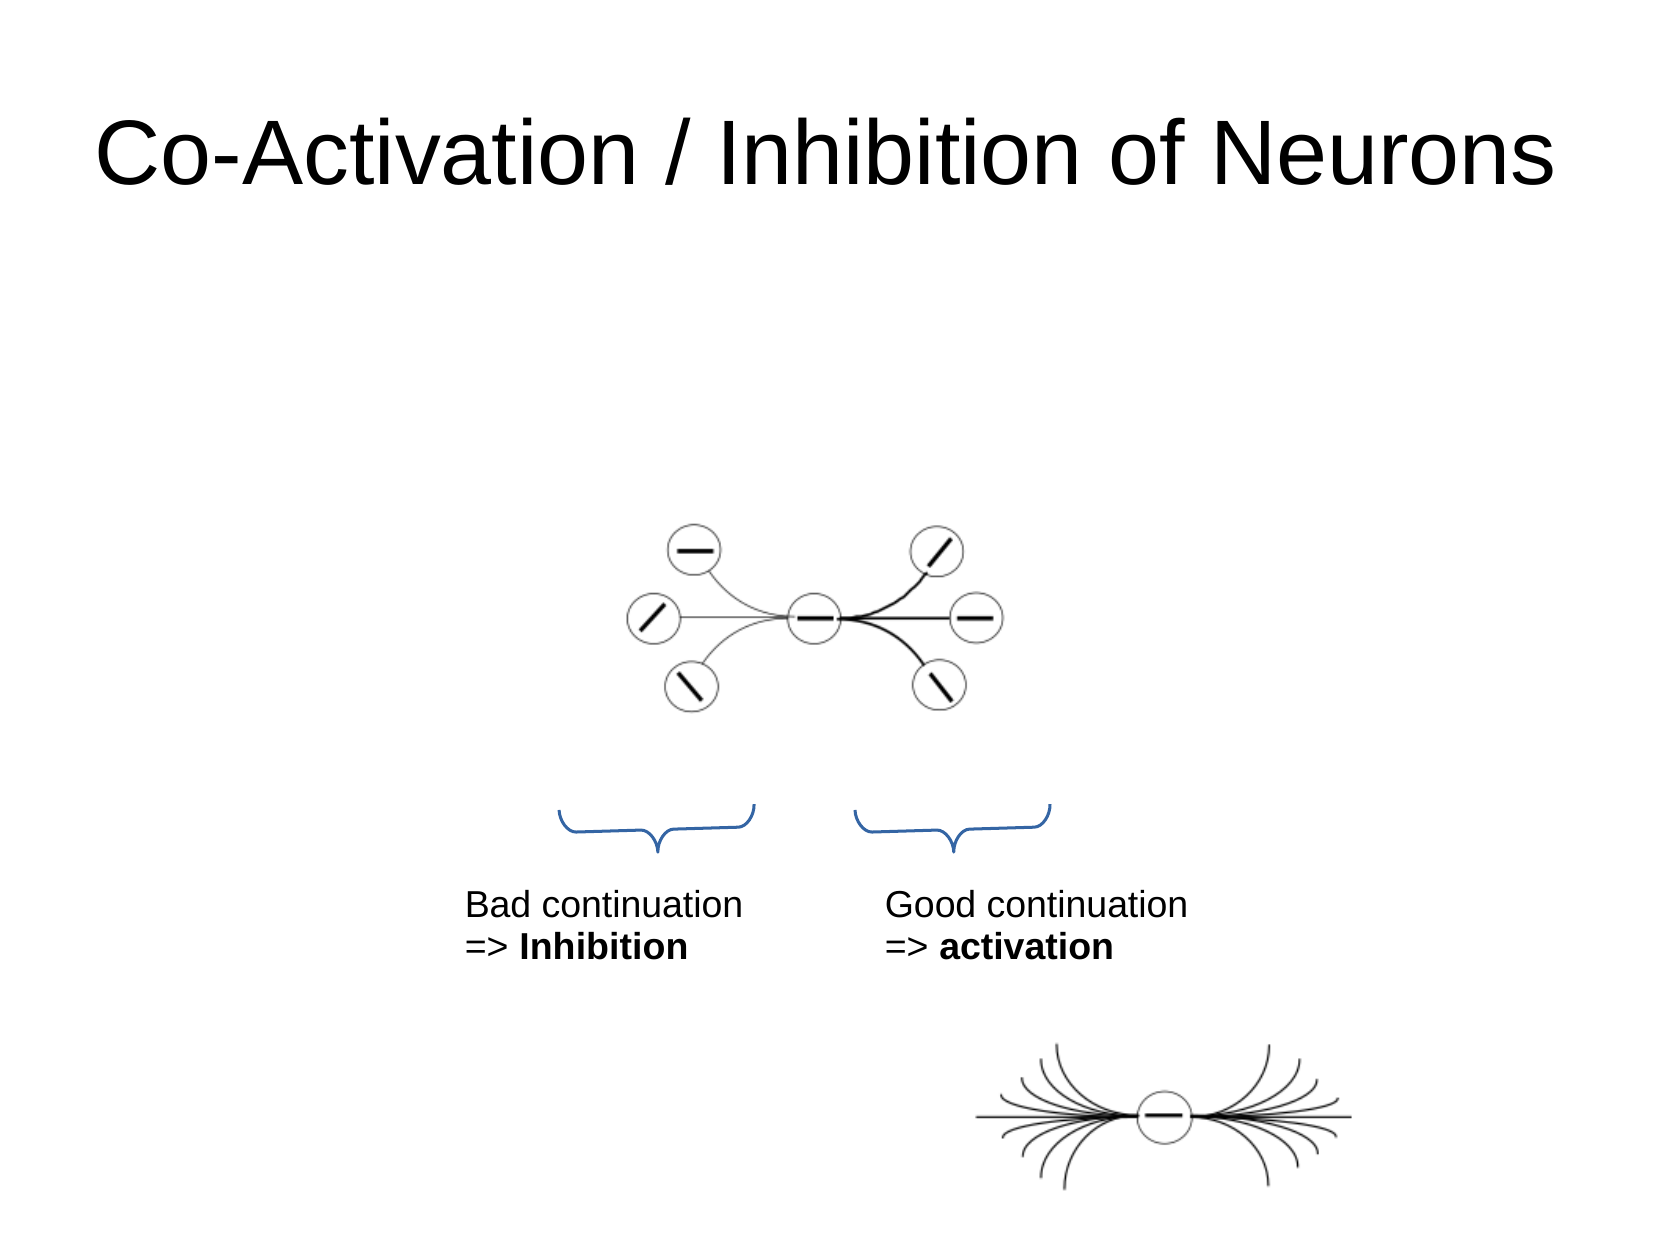

# Co-Activation / Inhibition of Neurons
Bad continuation
=> Inhibition
Good continuation
=> activation